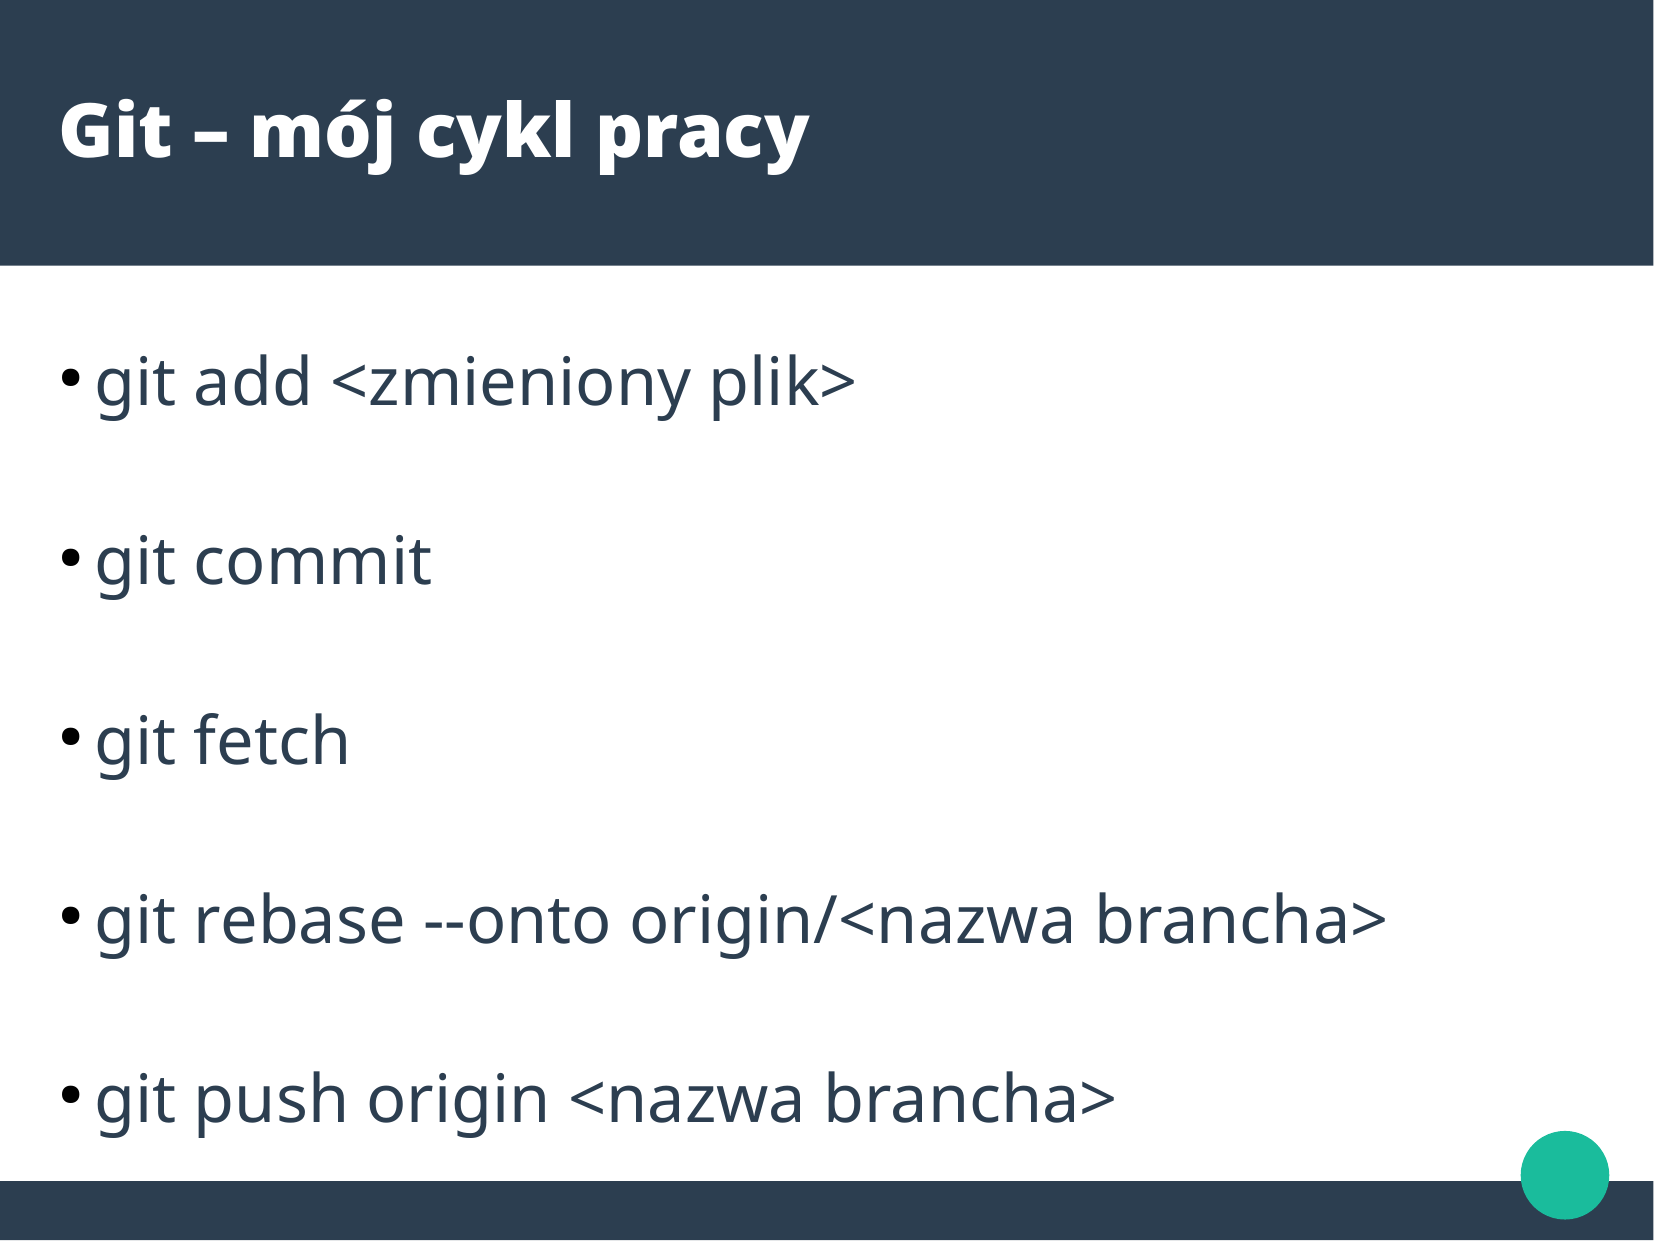

# Git – mój cykl pracy
git add <zmieniony plik>
git commit
git fetch
git rebase --onto origin/<nazwa brancha>
git push origin <nazwa brancha>